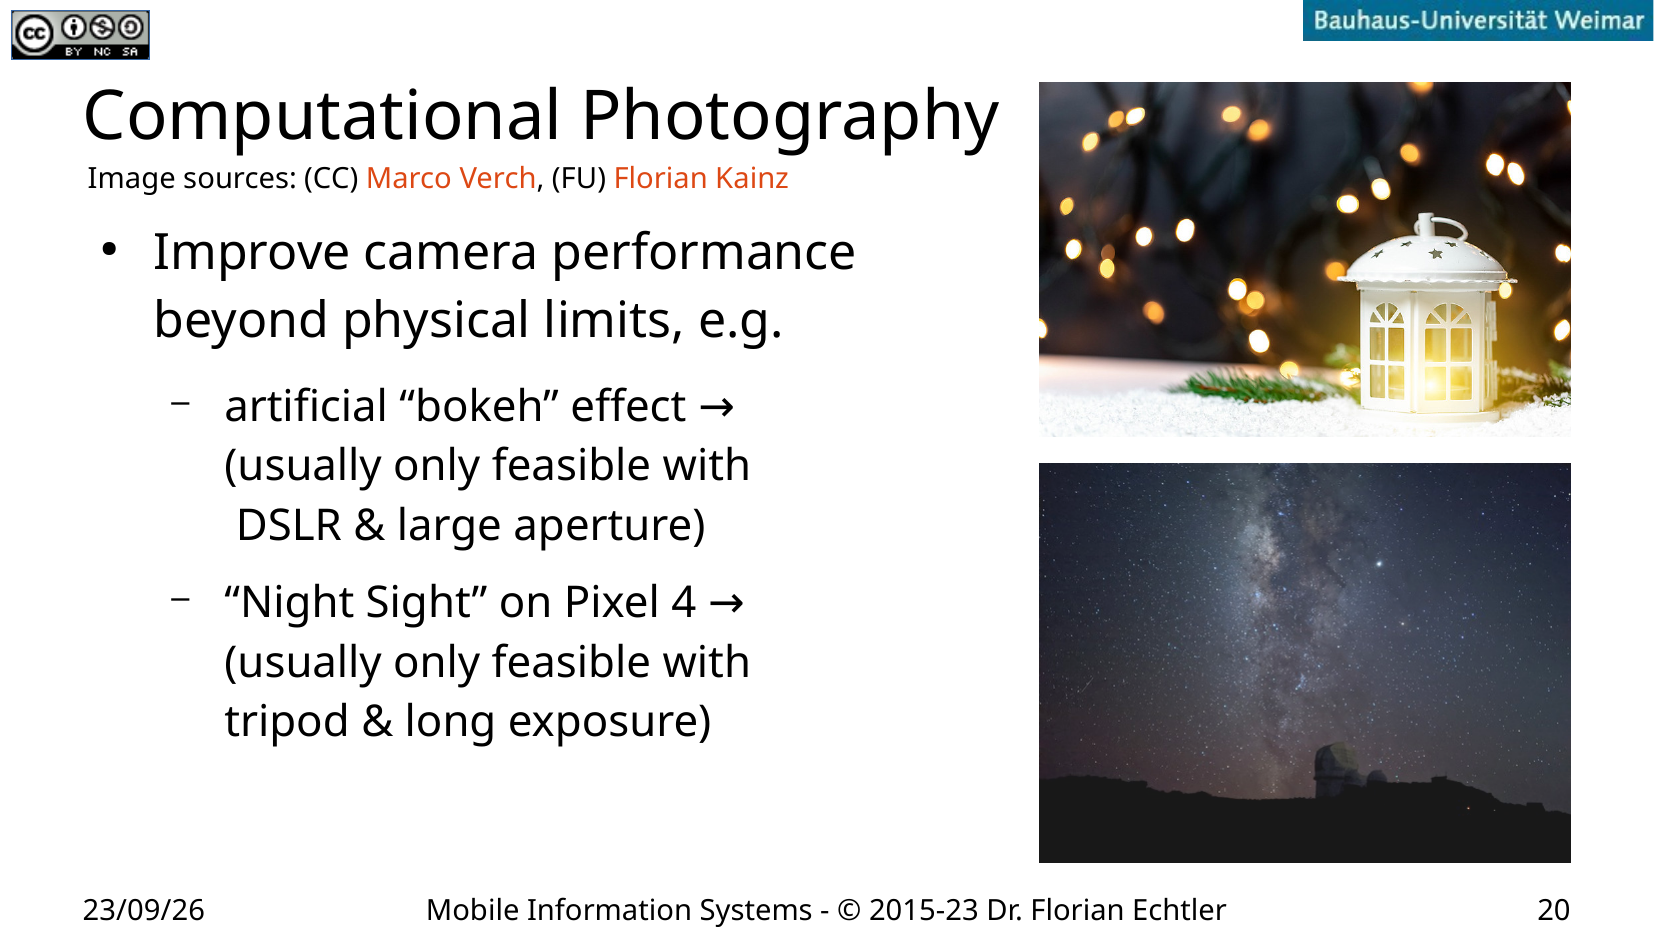

# Computational Photography
Image sources: (CC) Marco Verch, (FU) Florian Kainz
Improve camera performance beyond physical limits, e.g.
artificial “bokeh” effect → (usually only feasible with DSLR & large aperture)
“Night Sight” on Pixel 4 → (usually only feasible with tripod & long exposure)
Mobile Information Systems - © 2015-23 Dr. Florian Echtler
20